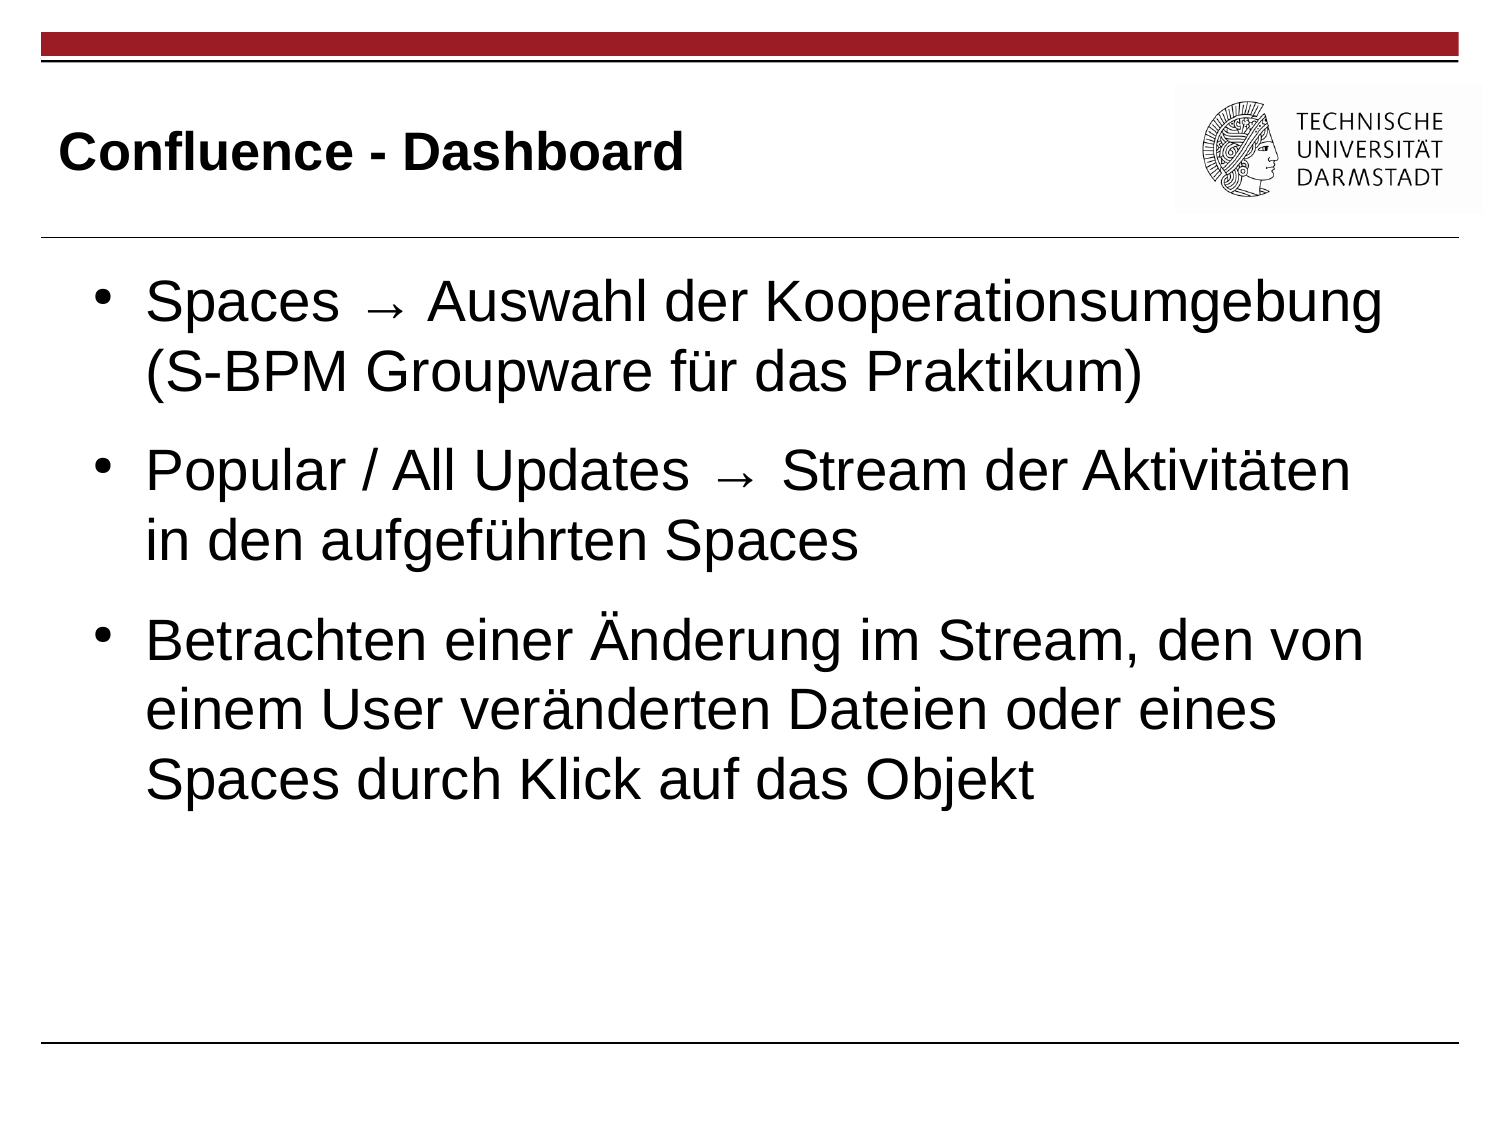

Confluence - Dashboard
# Spaces → Auswahl der Kooperationsumgebung (S-BPM Groupware für das Praktikum)
Popular / All Updates → Stream der Aktivitäten in den aufgeführten Spaces
Betrachten einer Änderung im Stream, den von einem User veränderten Dateien oder eines Spaces durch Klick auf das Objekt